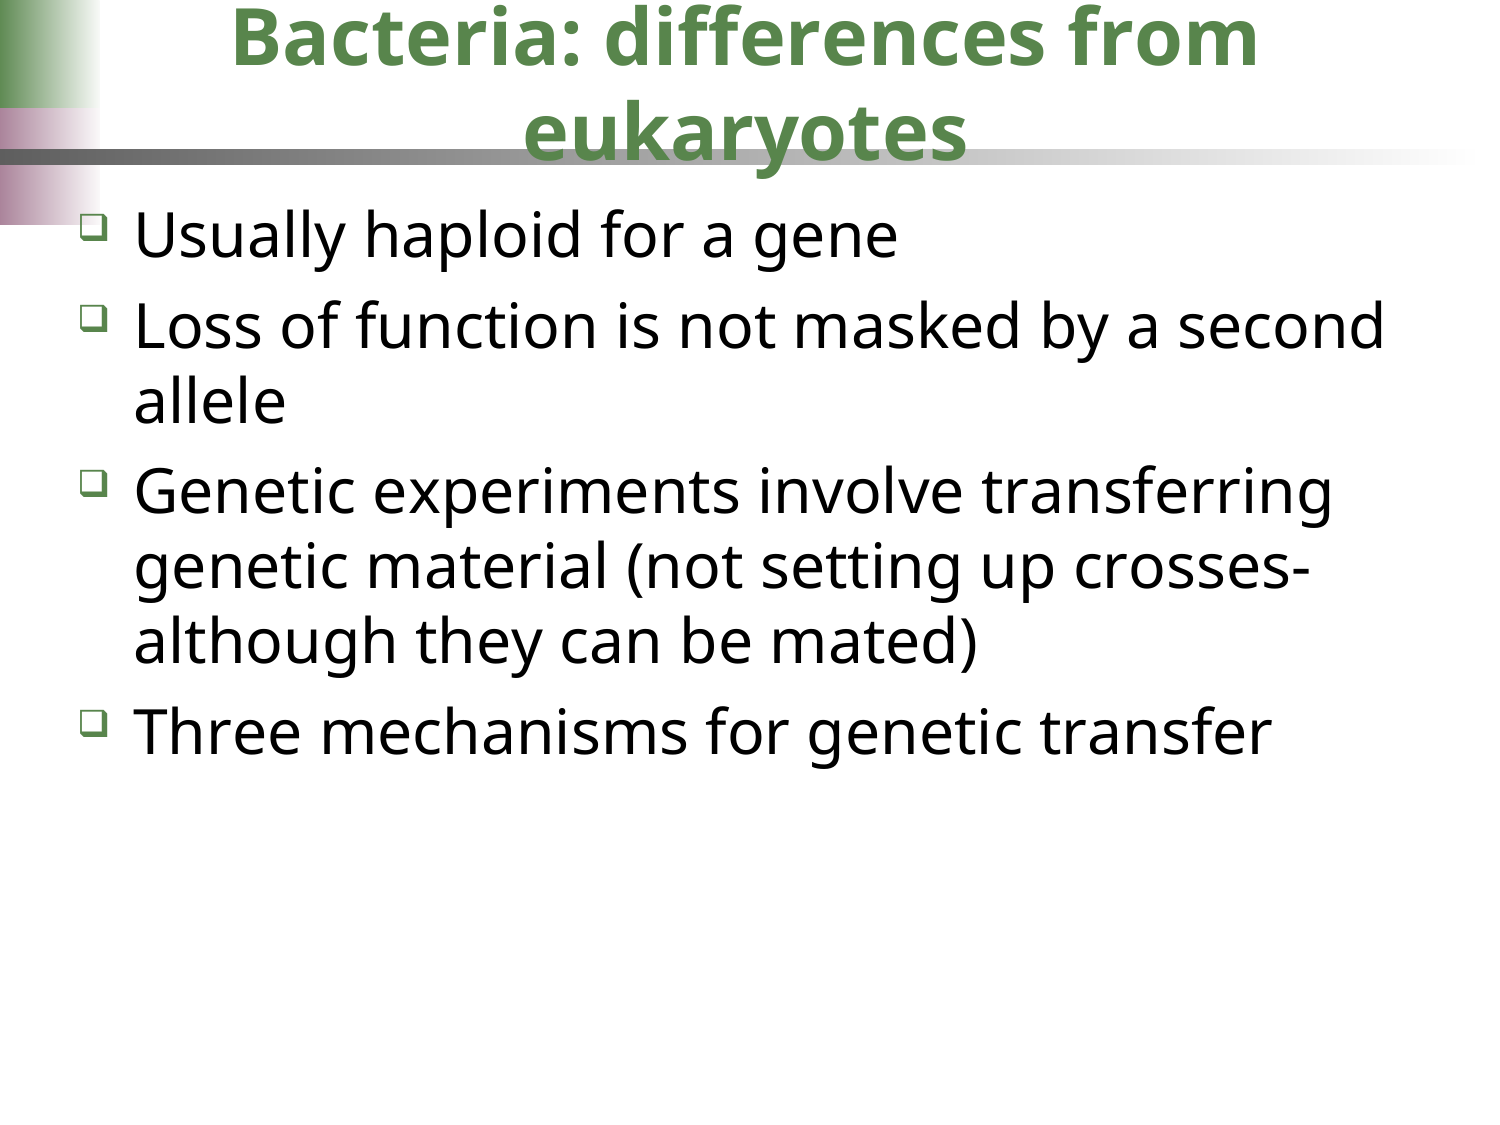

# Bacteria: differences from eukaryotes
Usually haploid for a gene
Loss of function is not masked by a second allele
Genetic experiments involve transferring genetic material (not setting up crosses- although they can be mated)
Three mechanisms for genetic transfer